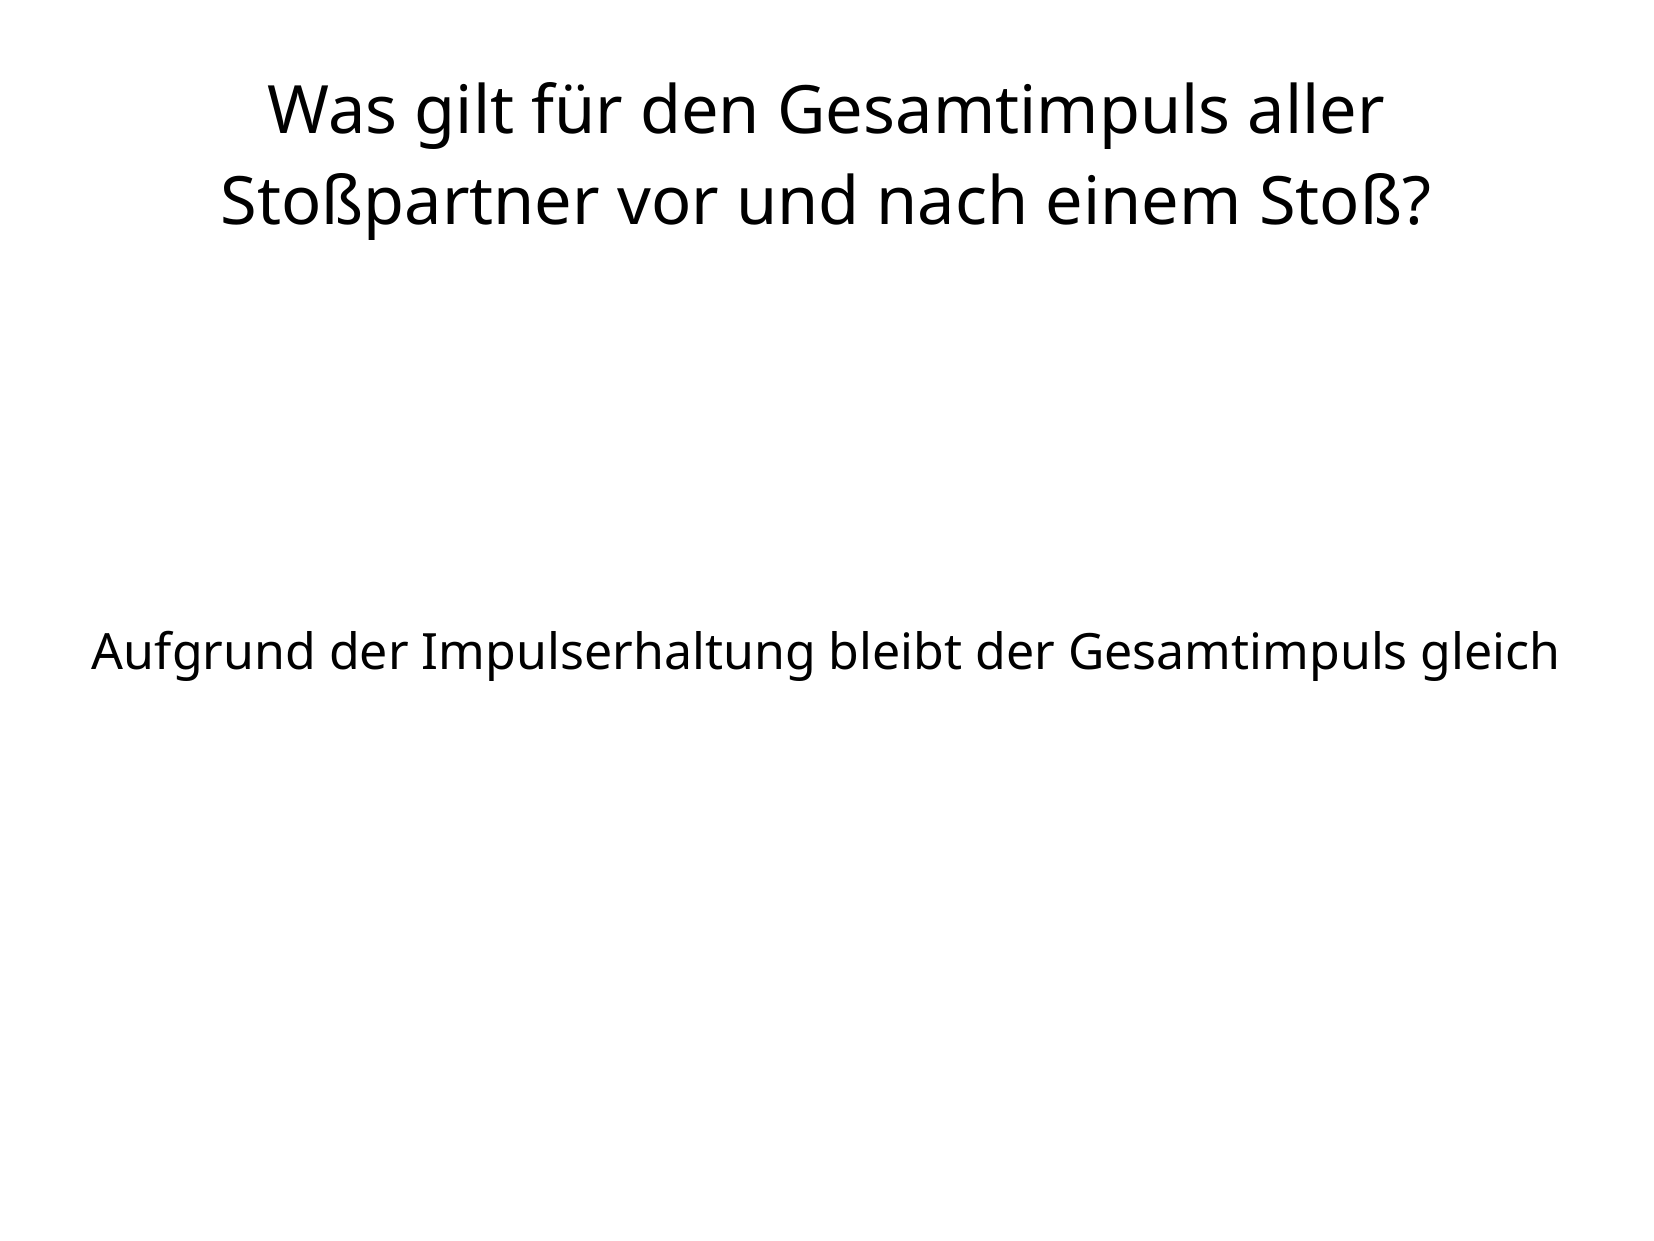

# Was gilt für den Gesamtimpuls aller Stoßpartner vor und nach einem Stoß?
Aufgrund der Impulserhaltung bleibt der Gesamtimpuls gleich